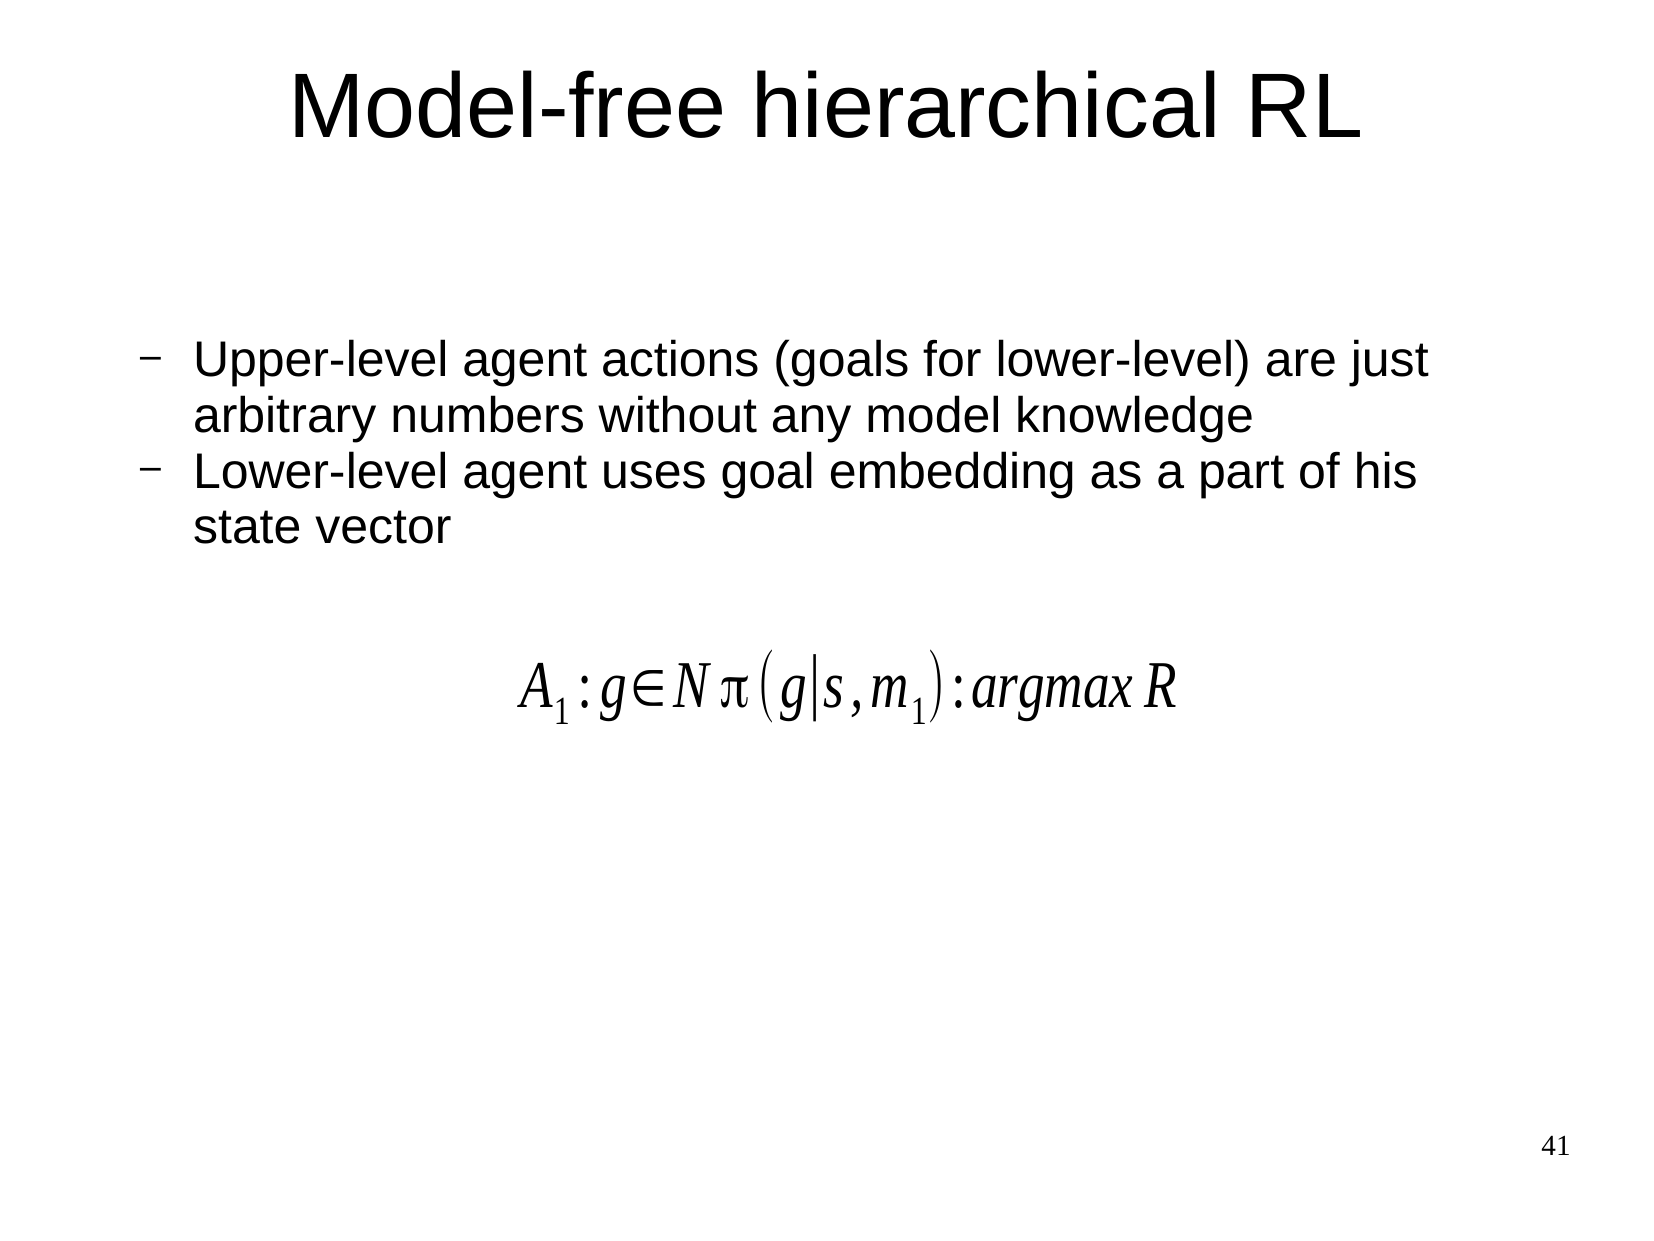

# Model-free hierarchical RL
Upper-level agent actions (goals for lower-level) are just arbitrary numbers without any model knowledge
Lower-level agent uses goal embedding as a part of his state vector
41